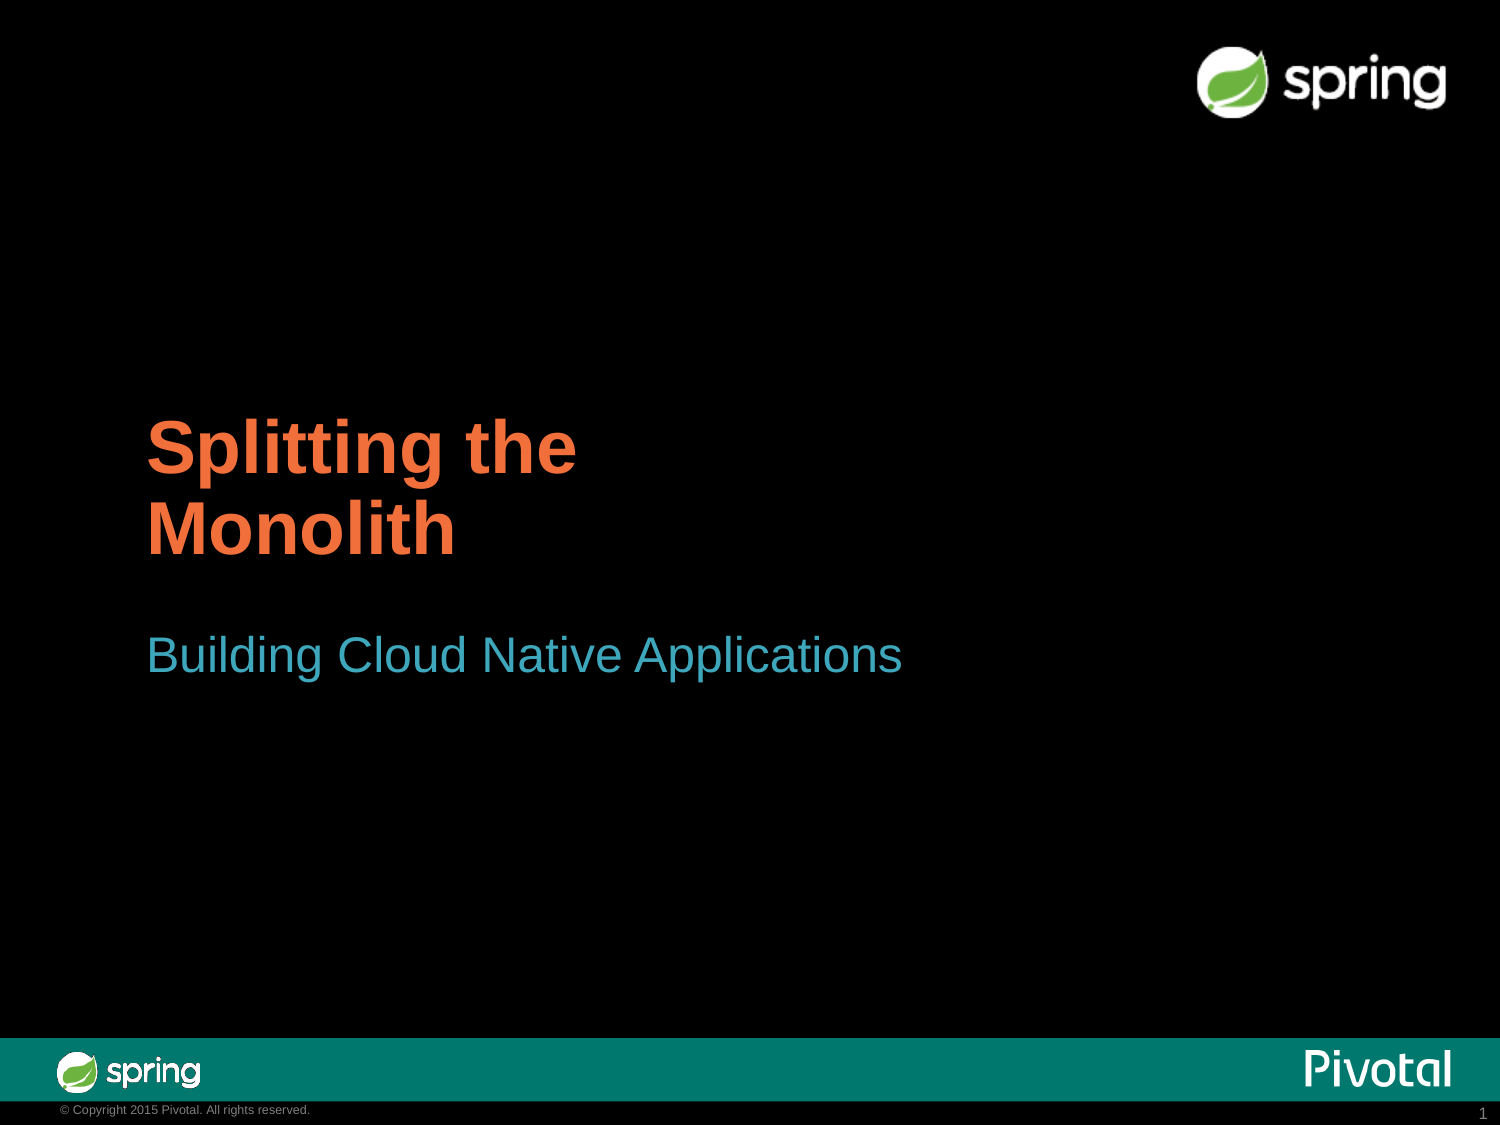

# Splitting the Monolith
Building Cloud Native Applications